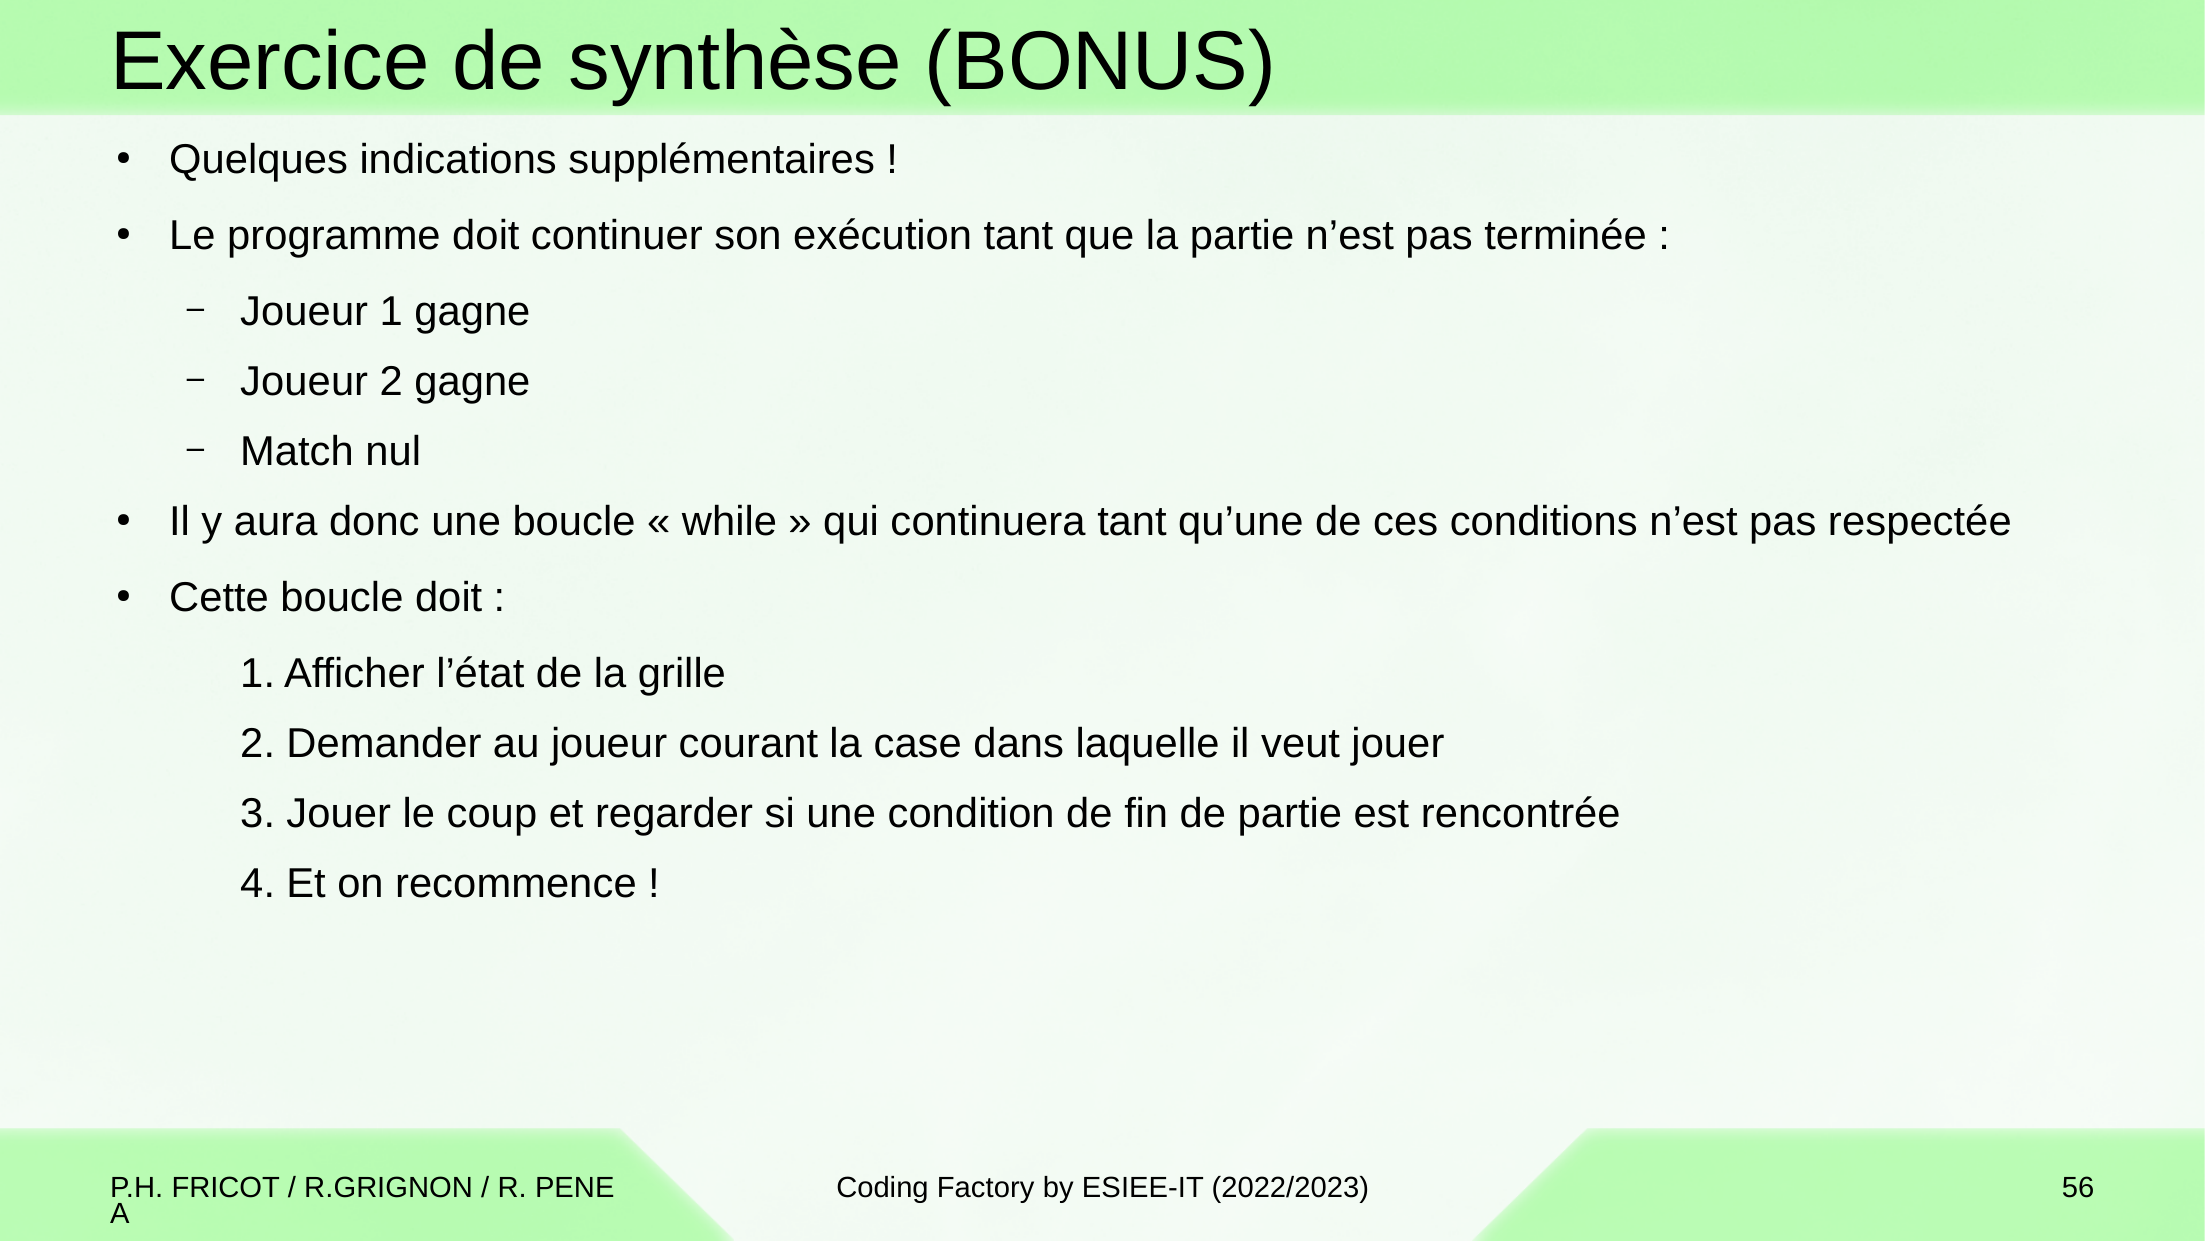

Exercice de synthèse (BONUS)
# Quelques indications supplémentaires !
Le programme doit continuer son exécution tant que la partie n’est pas terminée :
Joueur 1 gagne
Joueur 2 gagne
Match nul
Il y aura donc une boucle « while » qui continuera tant qu’une de ces conditions n’est pas respectée
Cette boucle doit :
1. Afficher l’état de la grille
2. Demander au joueur courant la case dans laquelle il veut jouer
3. Jouer le coup et regarder si une condition de fin de partie est rencontrée
4. Et on recommence !
P.H. FRICOT / R.GRIGNON / R. PENEA
Coding Factory by ESIEE-IT (2022/2023)
56